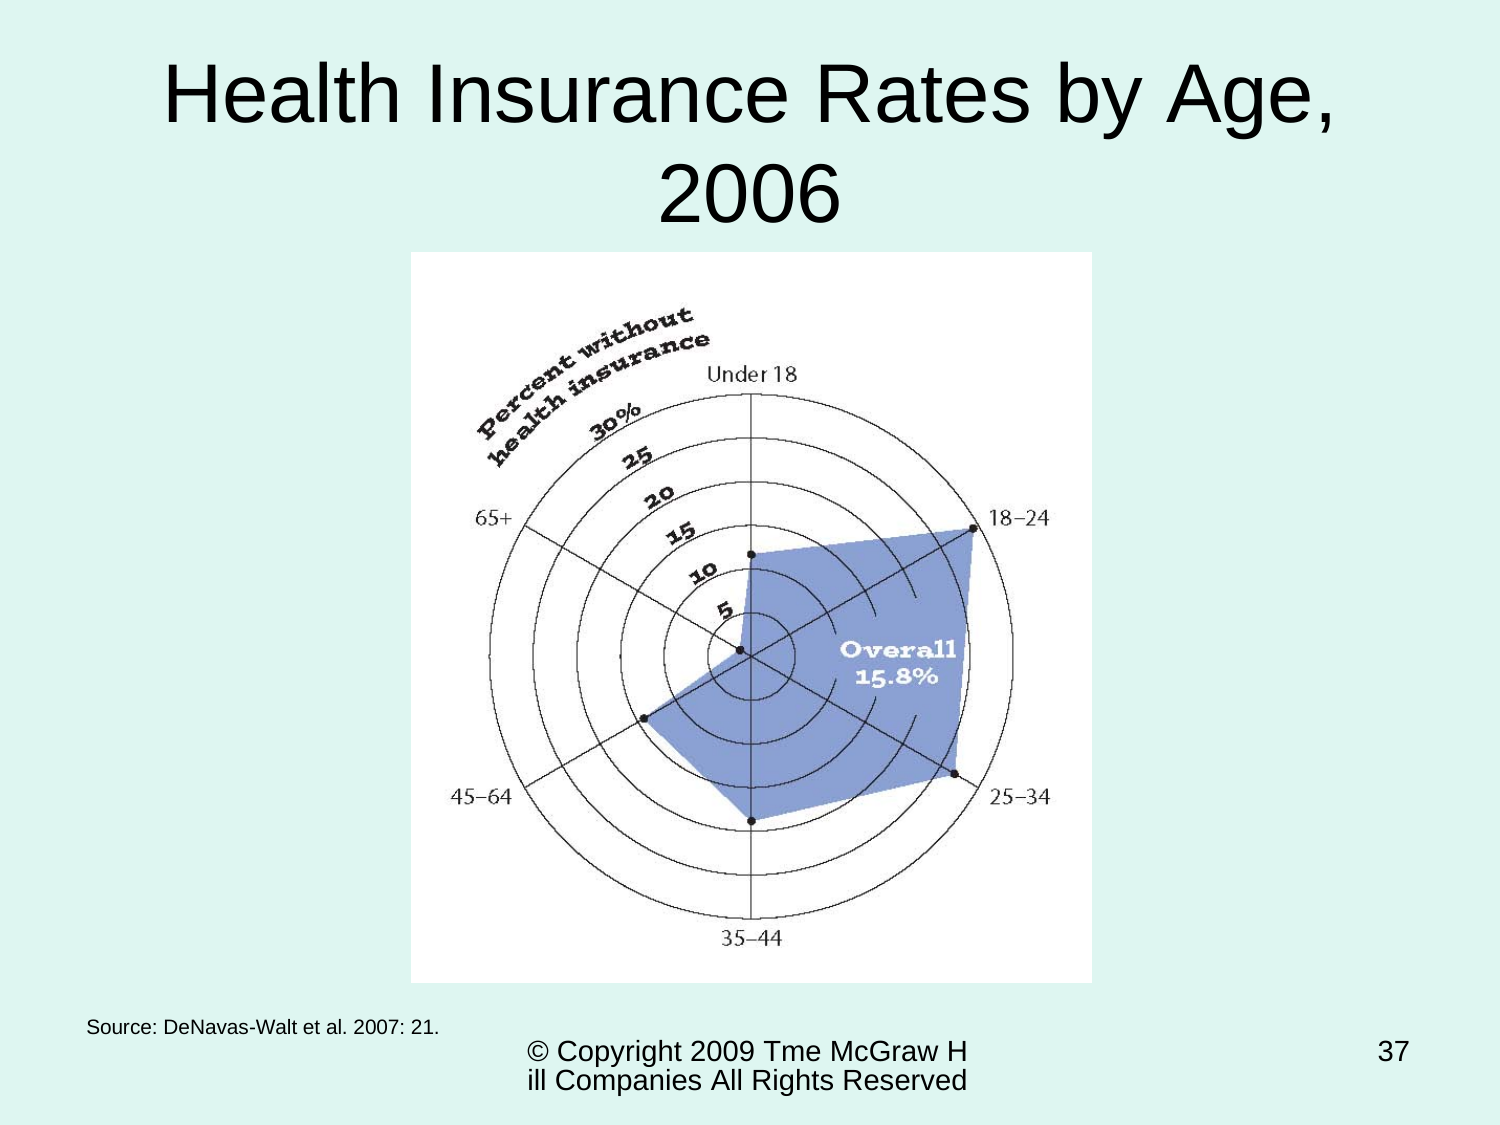

# Health Insurance Rates by Age, 2006
Source: DeNavas-Walt et al. 2007: 21.
© Copyright 2009 Tme McGraw Hill Companies All Rights Reserved
37